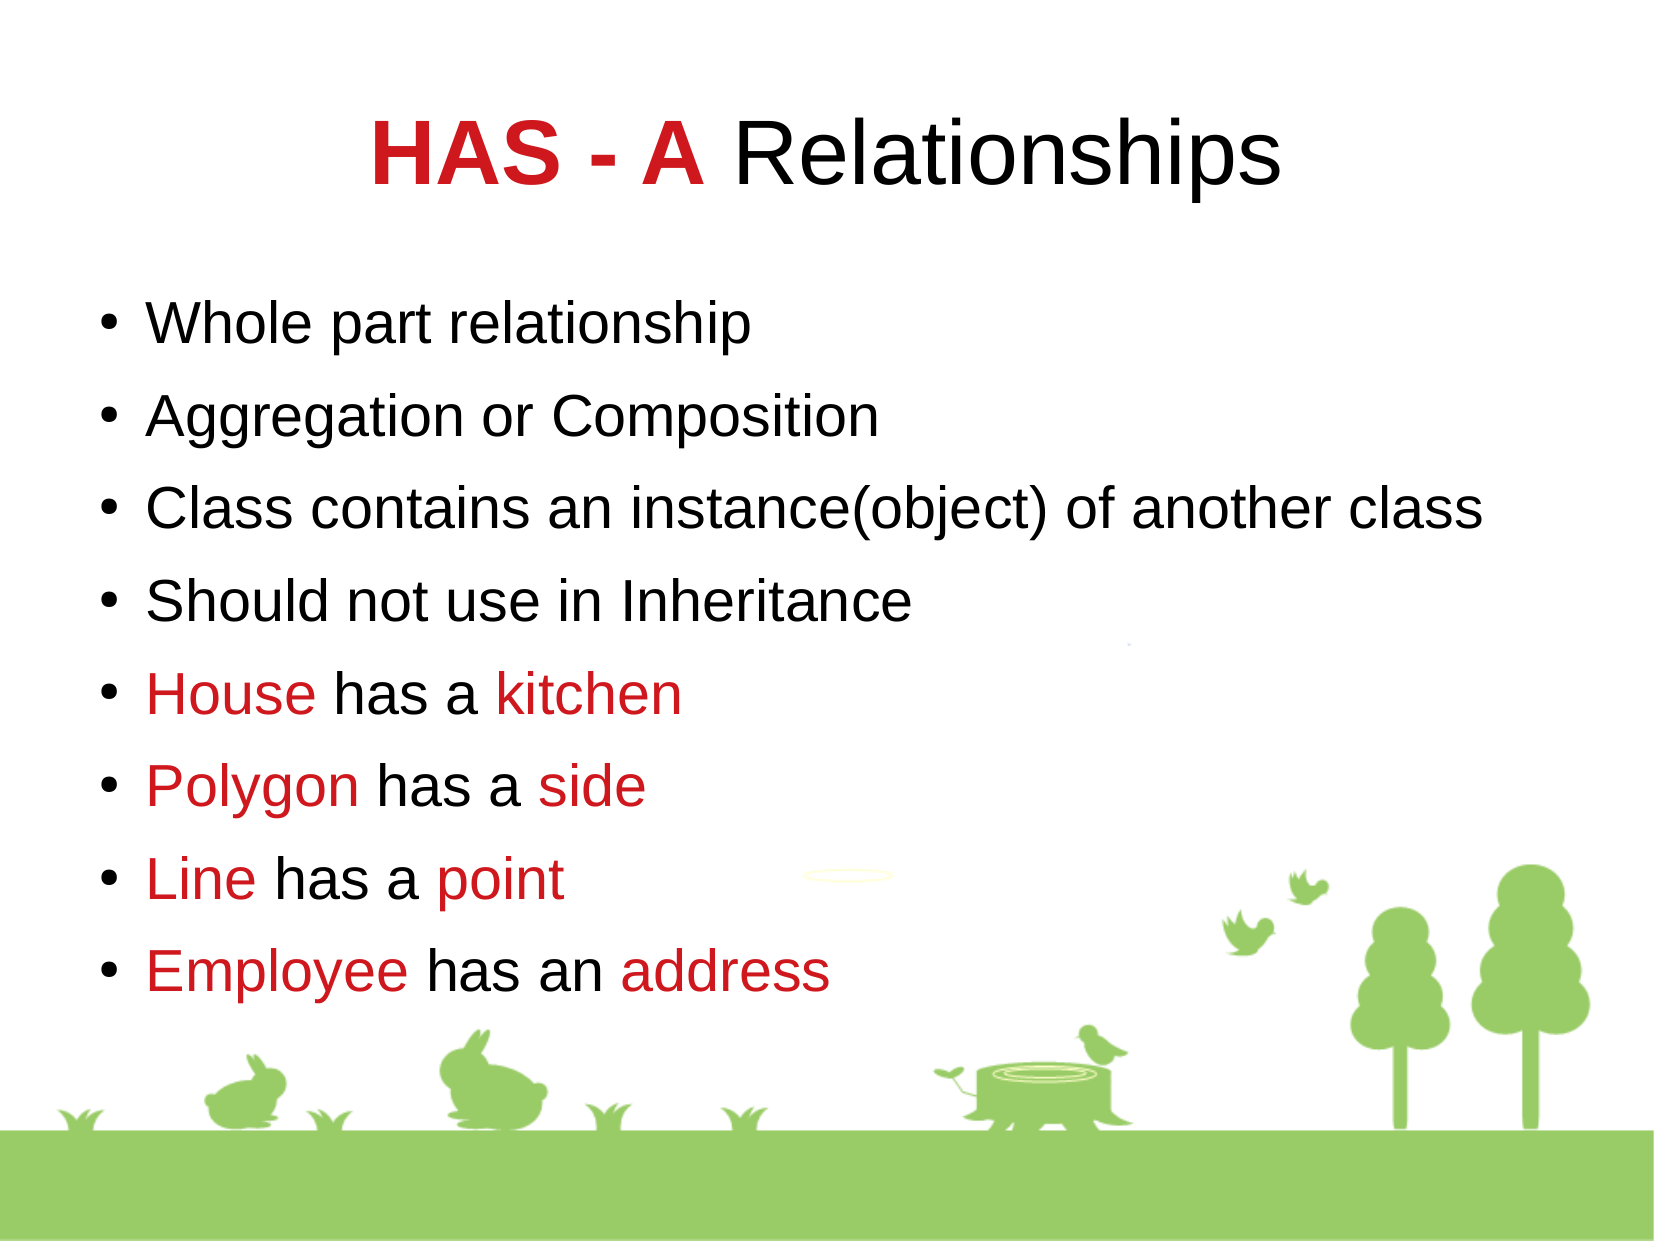

# HAS - A Relationships
Whole part relationship
Aggregation or Composition
Class contains an instance(object) of another class
Should not use in Inheritance
House has a kitchen
Polygon has a side
Line has a point
Employee has an address